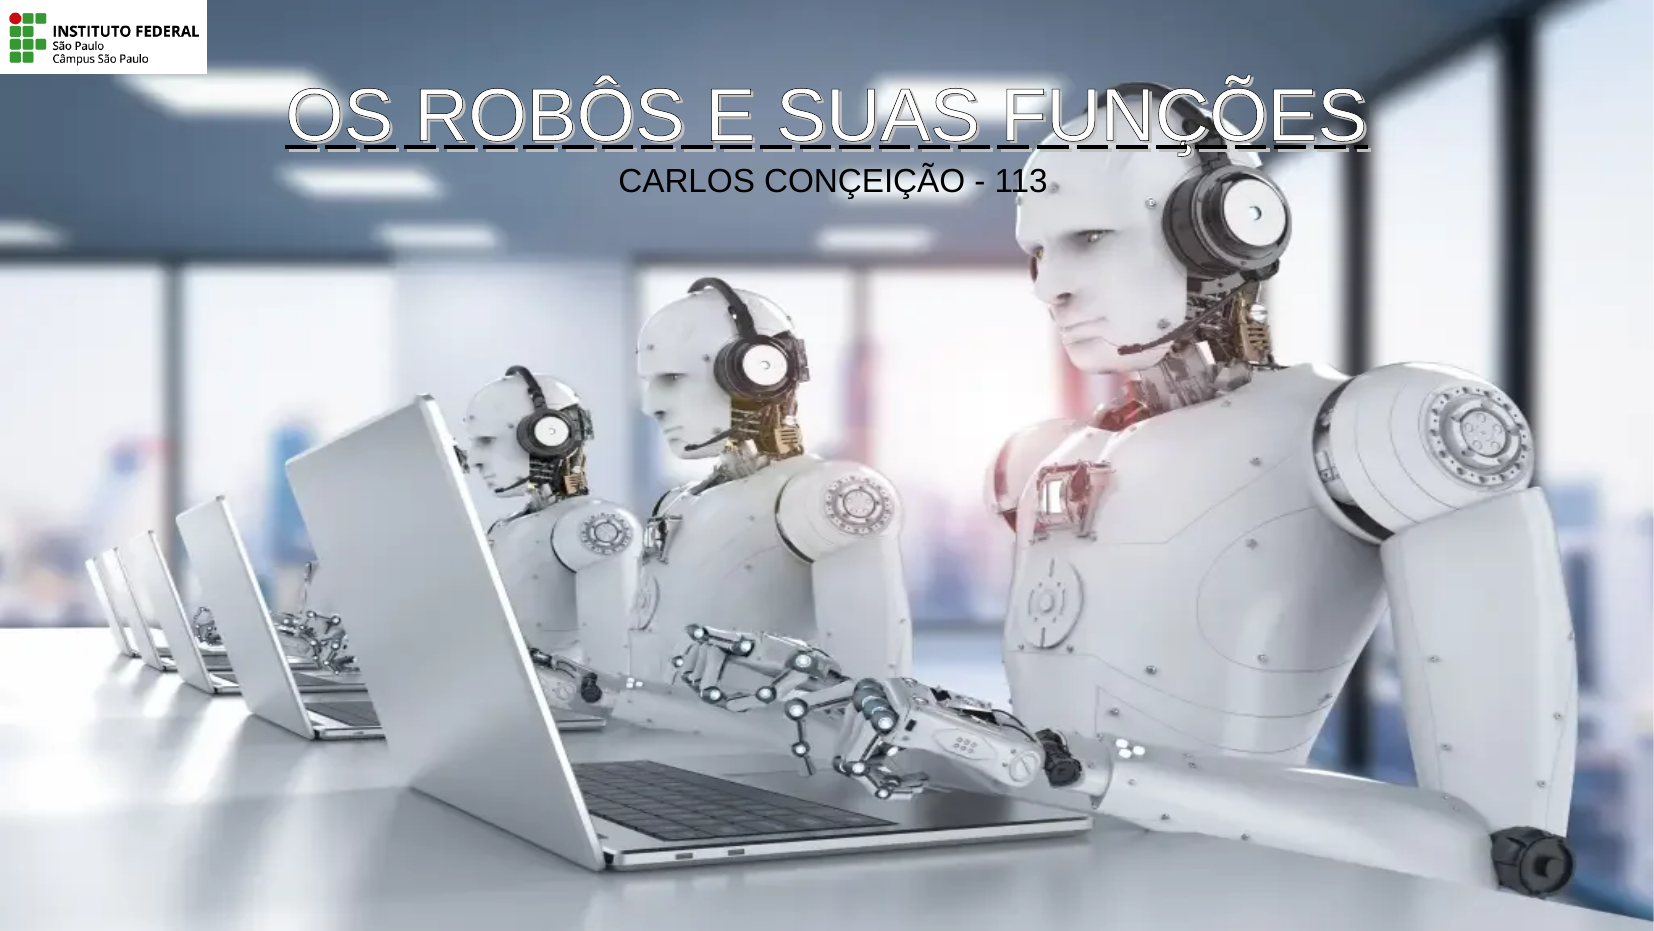

# OS ROBÔS E SUAS FUNÇÕES
CARLOS CONÇEIÇÃO - 113